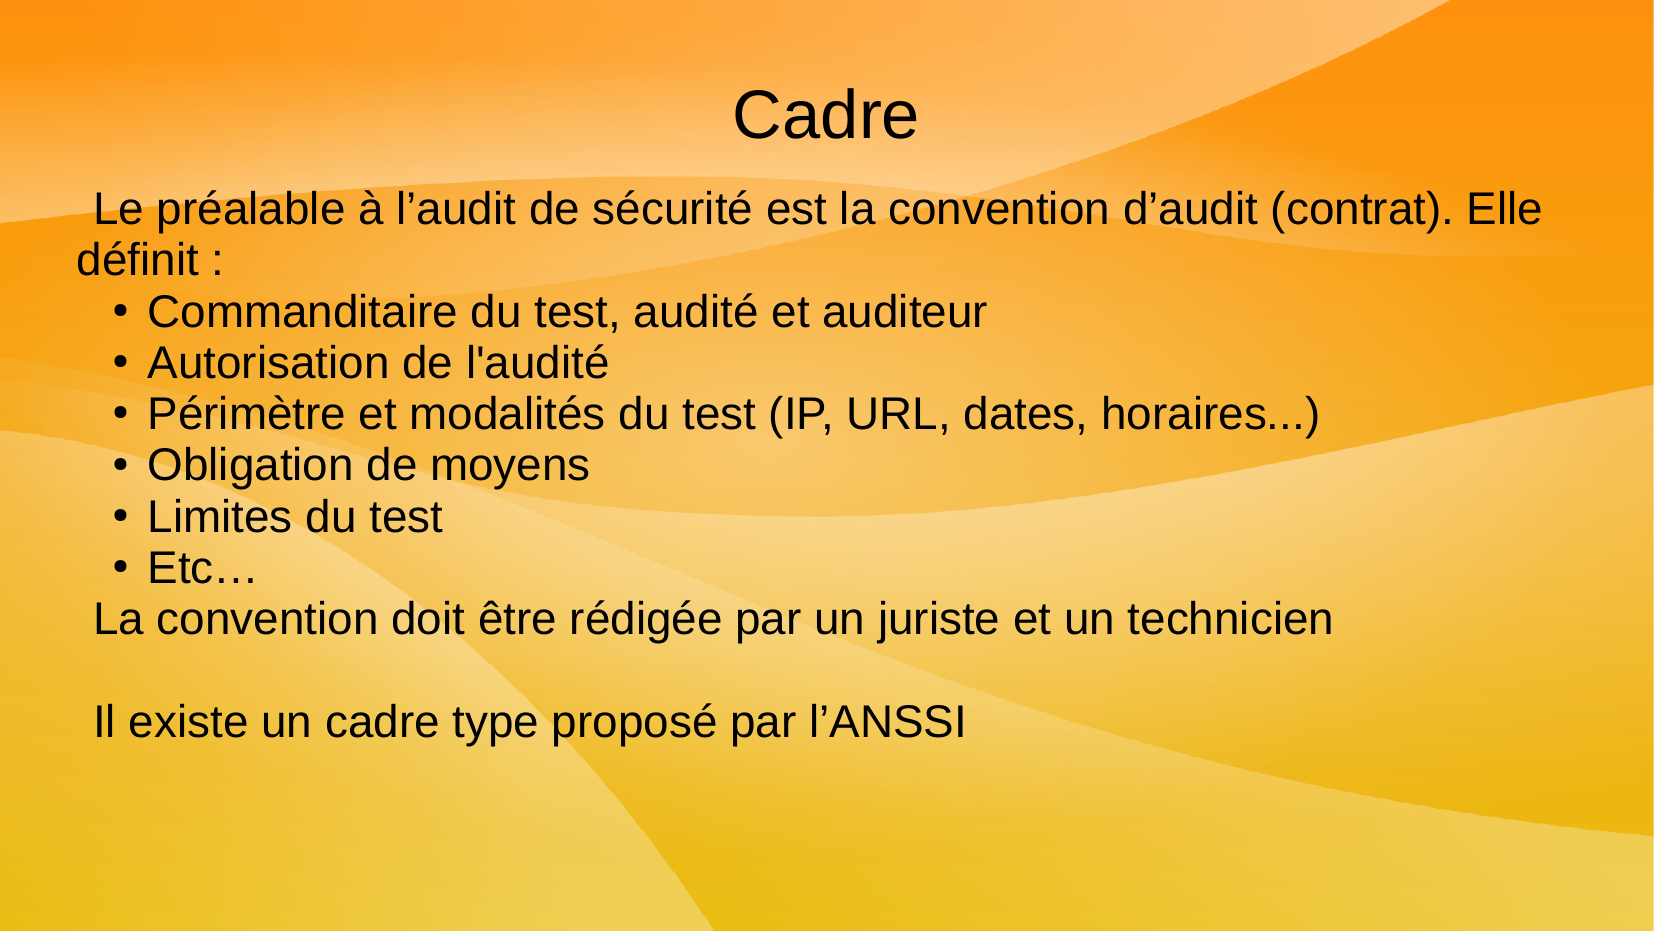

# Cadre
Le préalable à l’audit de sécurité est la convention d’audit (contrat). Elle définit :
Commanditaire du test, audité et auditeur
Autorisation de l'audité
Périmètre et modalités du test (IP, URL, dates, horaires...)
Obligation de moyens
Limites du test
Etc…
La convention doit être rédigée par un juriste et un technicien
Il existe un cadre type proposé par l’ANSSI